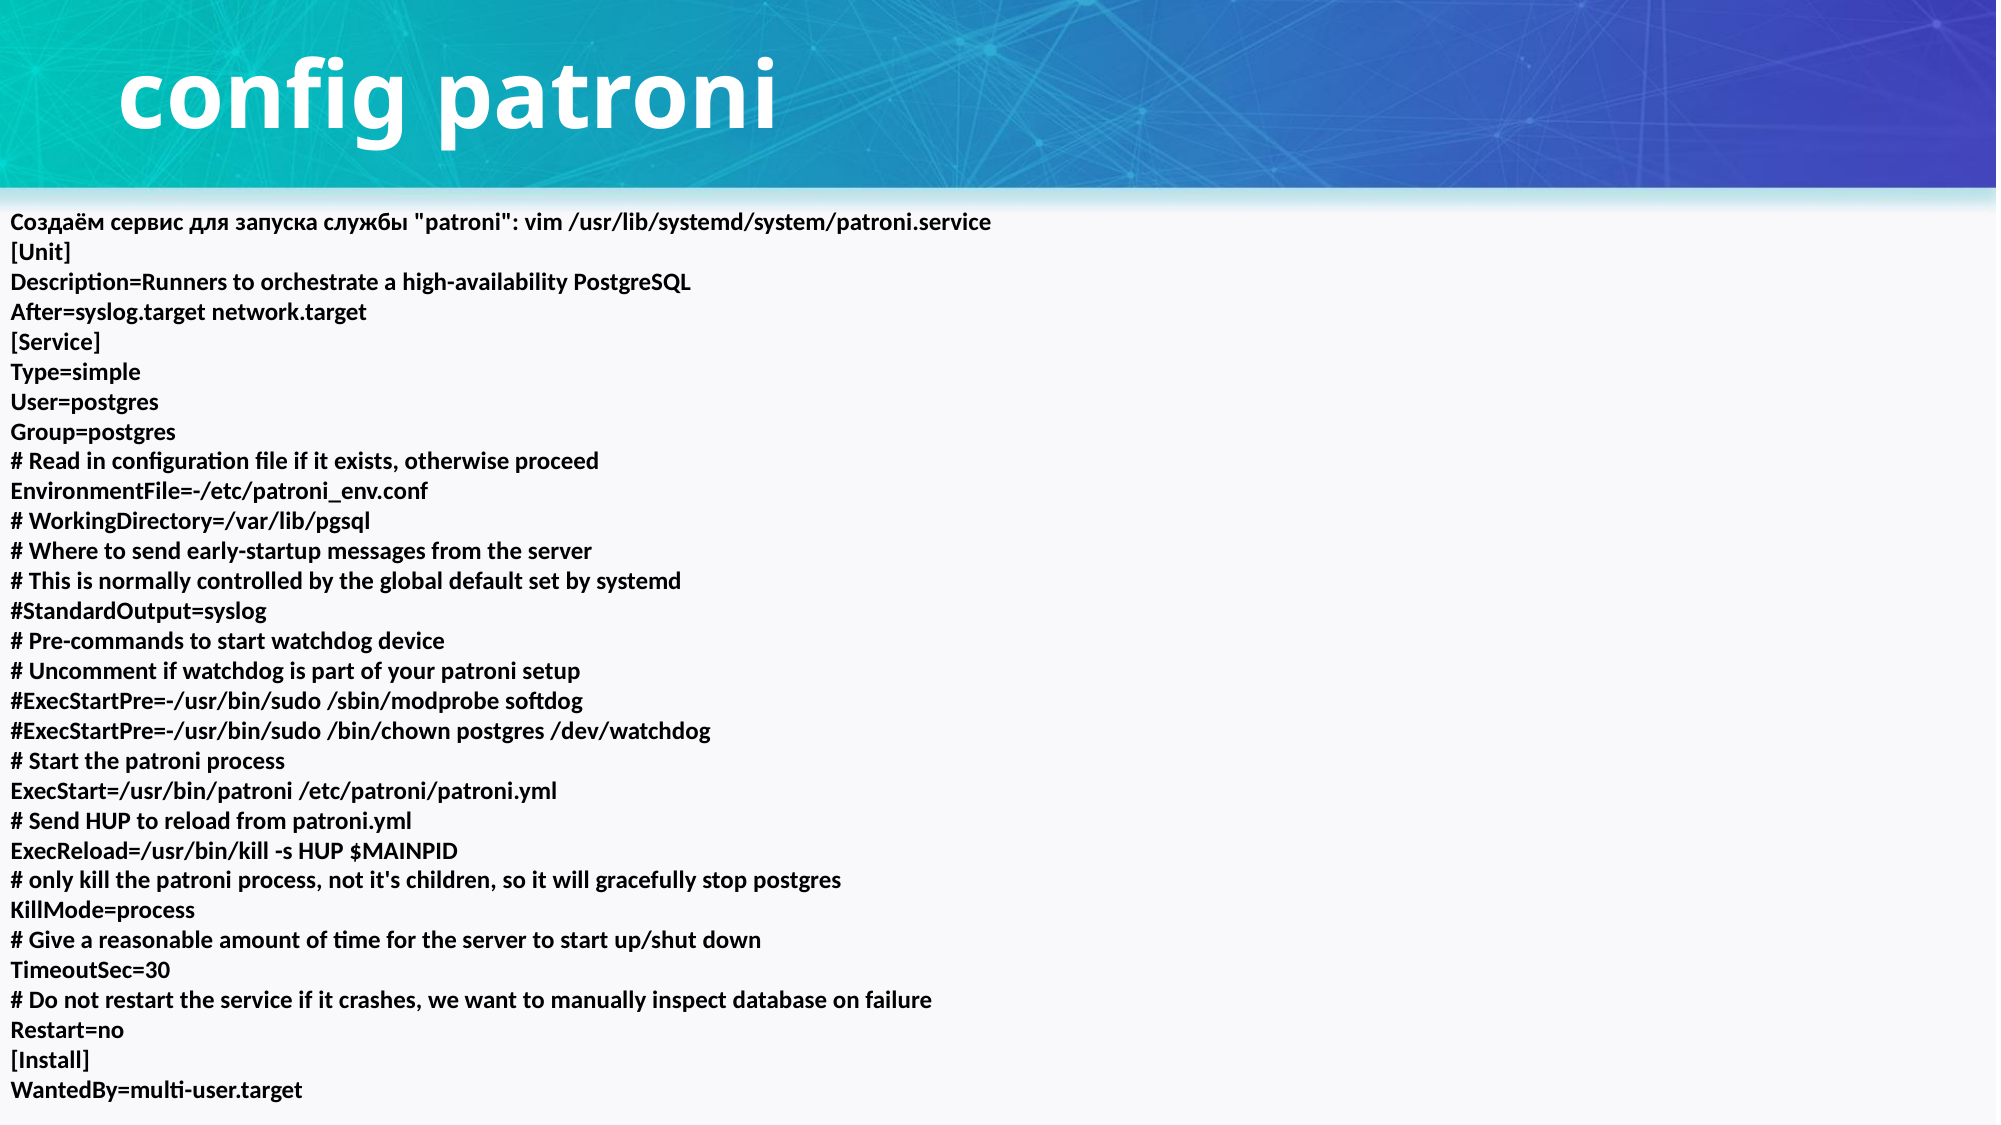

config patroni
Создаём сервис для запуска службы "patroni": vim /usr/lib/systemd/system/patroni.service
[Unit]
Description=Runners to orchestrate a high-availability PostgreSQL
After=syslog.target network.target
[Service]
Type=simple
User=postgres
Group=postgres
# Read in configuration file if it exists, otherwise proceed
EnvironmentFile=-/etc/patroni_env.conf
# WorkingDirectory=/var/lib/pgsql
# Where to send early-startup messages from the server
# This is normally controlled by the global default set by systemd
#StandardOutput=syslog
# Pre-commands to start watchdog device
# Uncomment if watchdog is part of your patroni setup
#ExecStartPre=-/usr/bin/sudo /sbin/modprobe softdog
#ExecStartPre=-/usr/bin/sudo /bin/chown postgres /dev/watchdog
# Start the patroni process
ExecStart=/usr/bin/patroni /etc/patroni/patroni.yml
# Send HUP to reload from patroni.yml
ExecReload=/usr/bin/kill -s HUP $MAINPID
# only kill the patroni process, not it's children, so it will gracefully stop postgres
KillMode=process
# Give a reasonable amount of time for the server to start up/shut down
TimeoutSec=30
# Do not restart the service if it crashes, we want to manually inspect database on failure
Restart=no
[Install]
WantedBy=multi-user.target